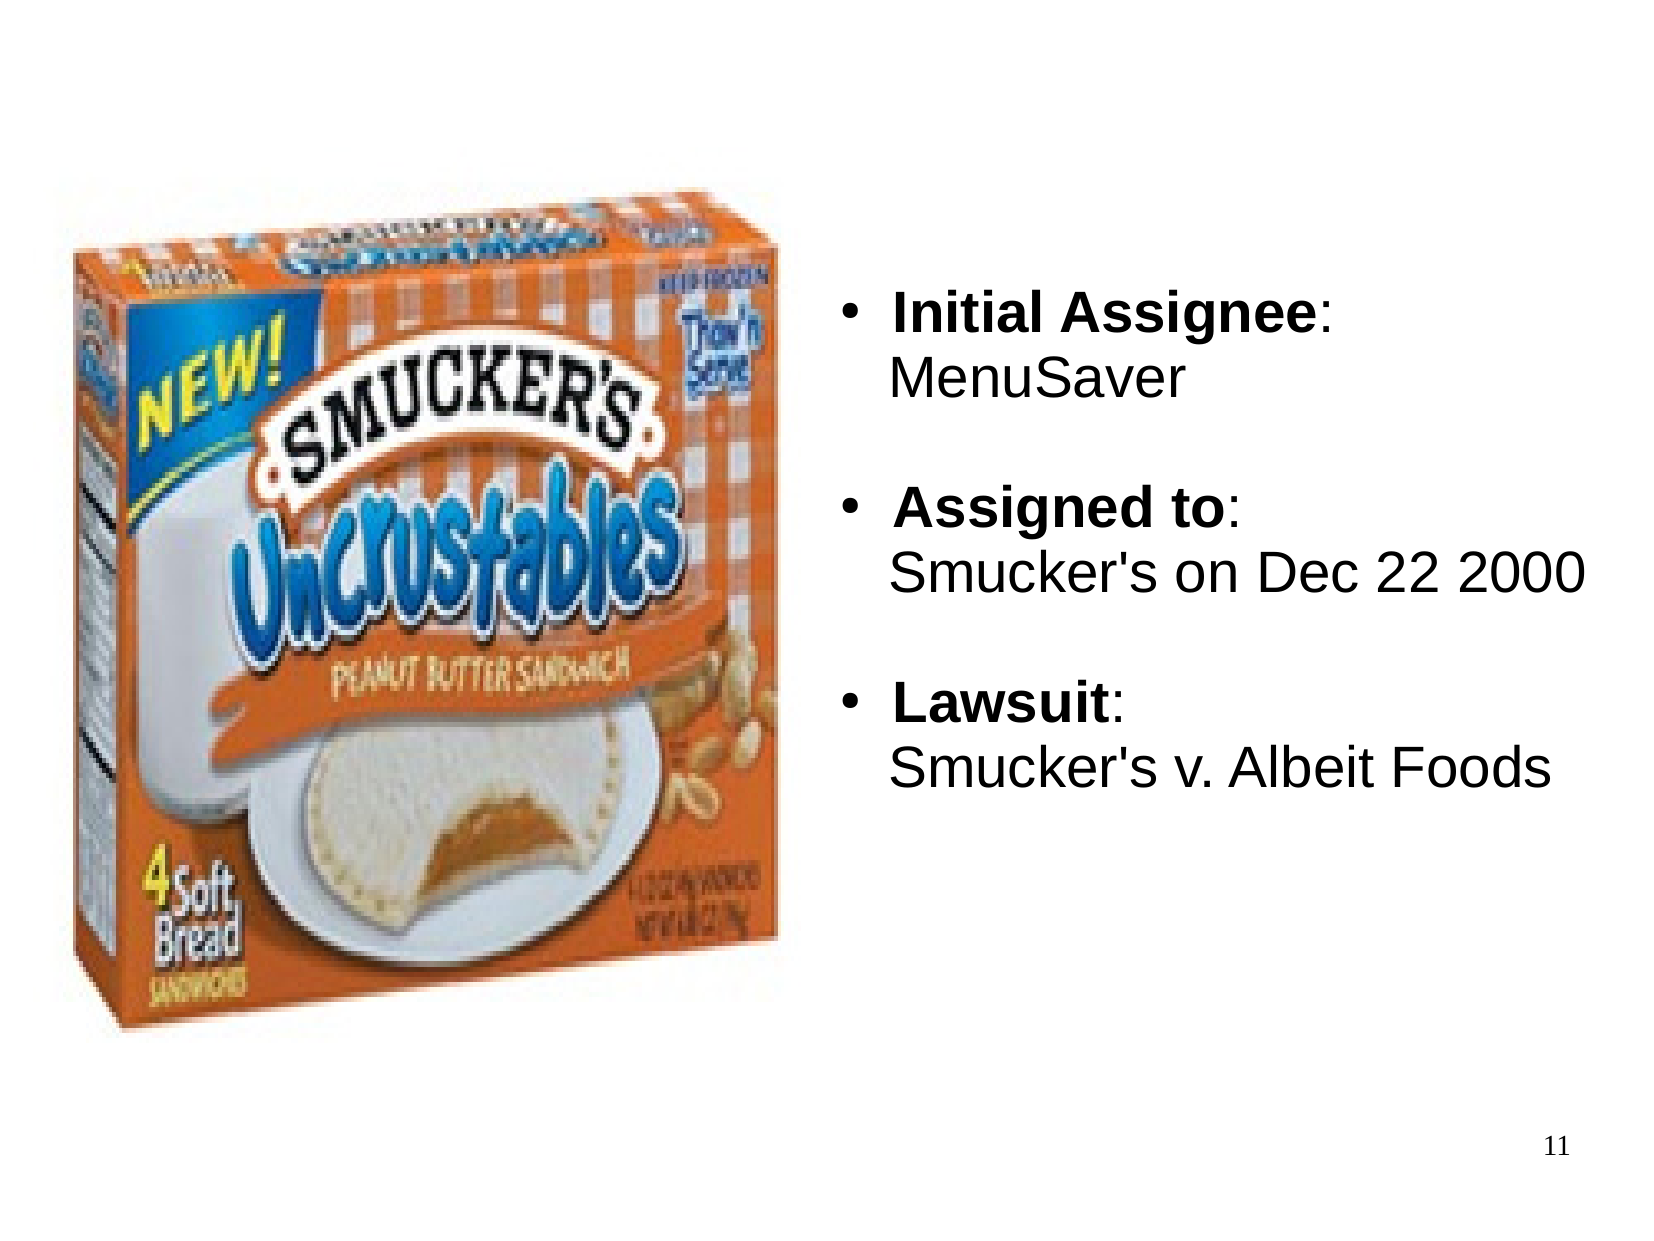

Initial Assignee:
 MenuSaver
 Assigned to:
 Smucker's on Dec 22 2000
 Lawsuit:
 Smucker's v. Albeit Foods
11